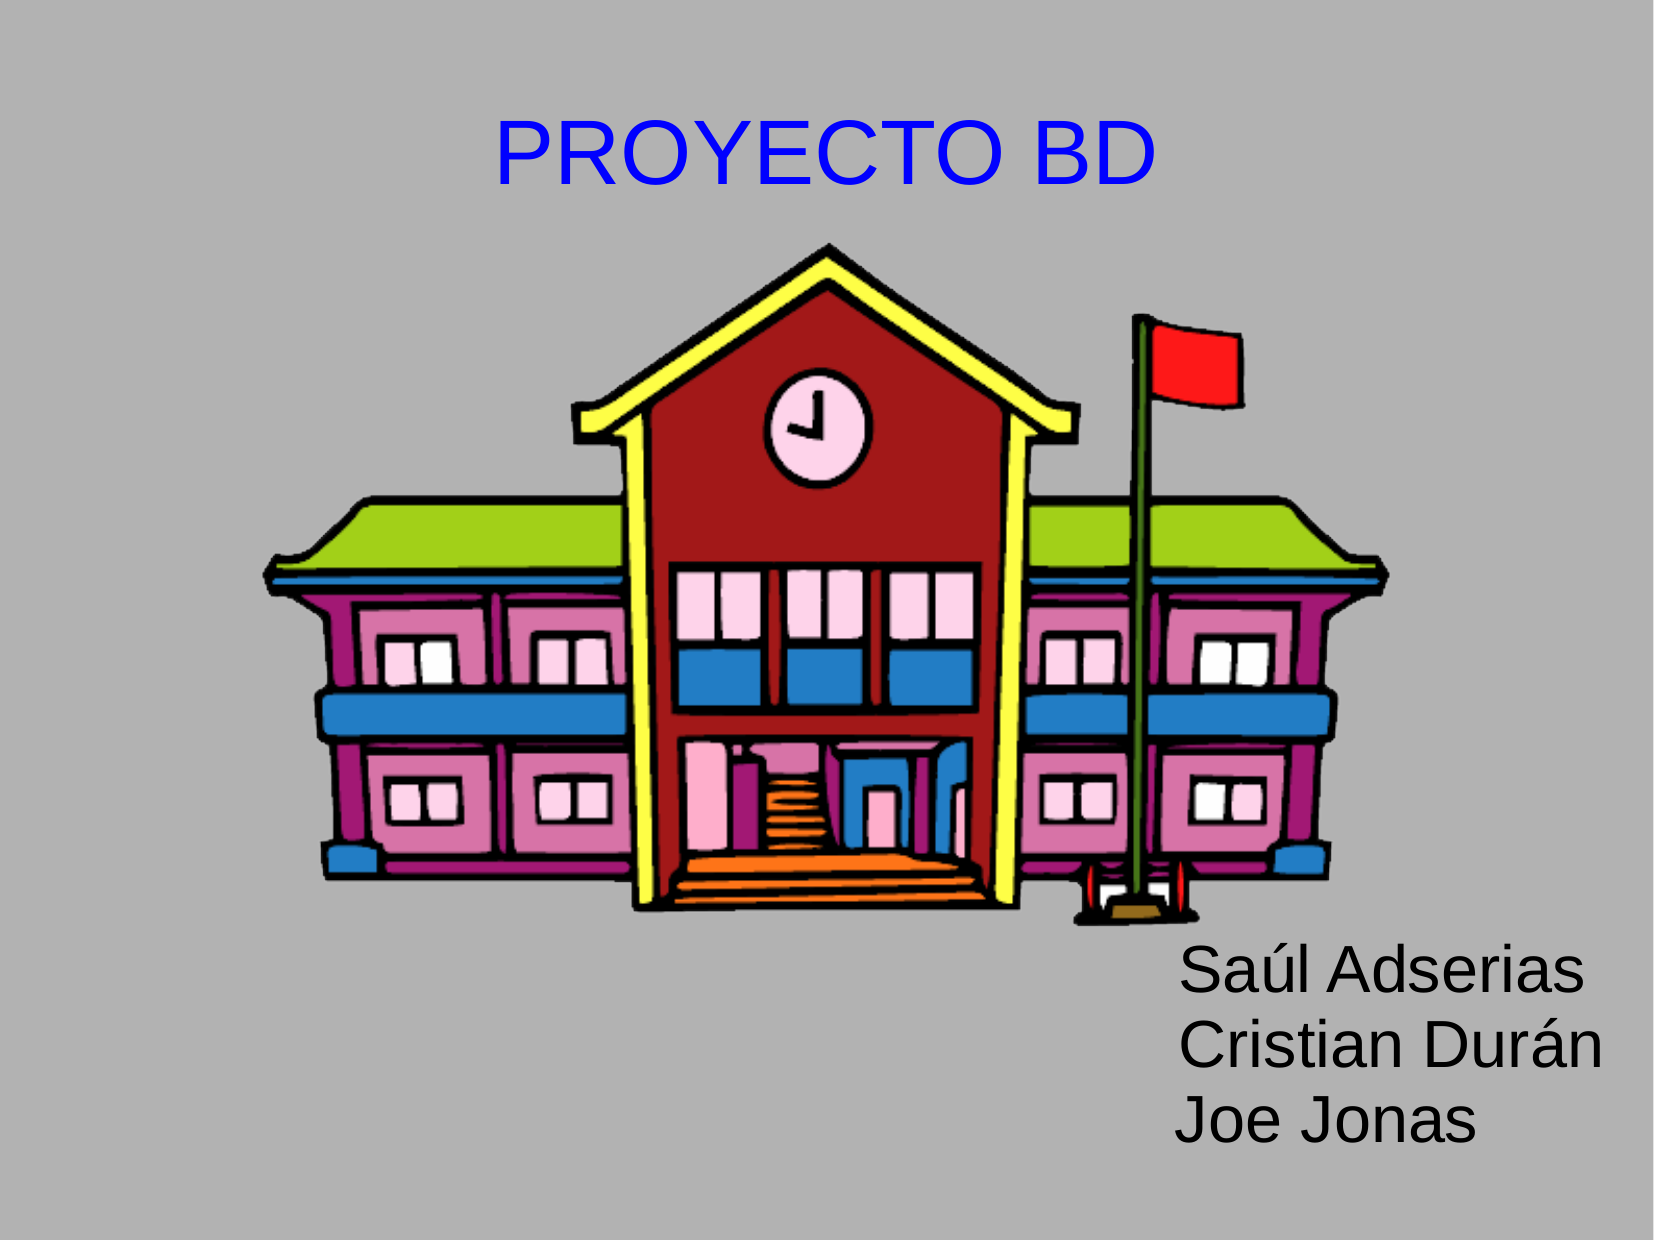

# PROYECTO BD
	 	 Saúl Adserias
		 Cristian Durán
	Joe Jonas